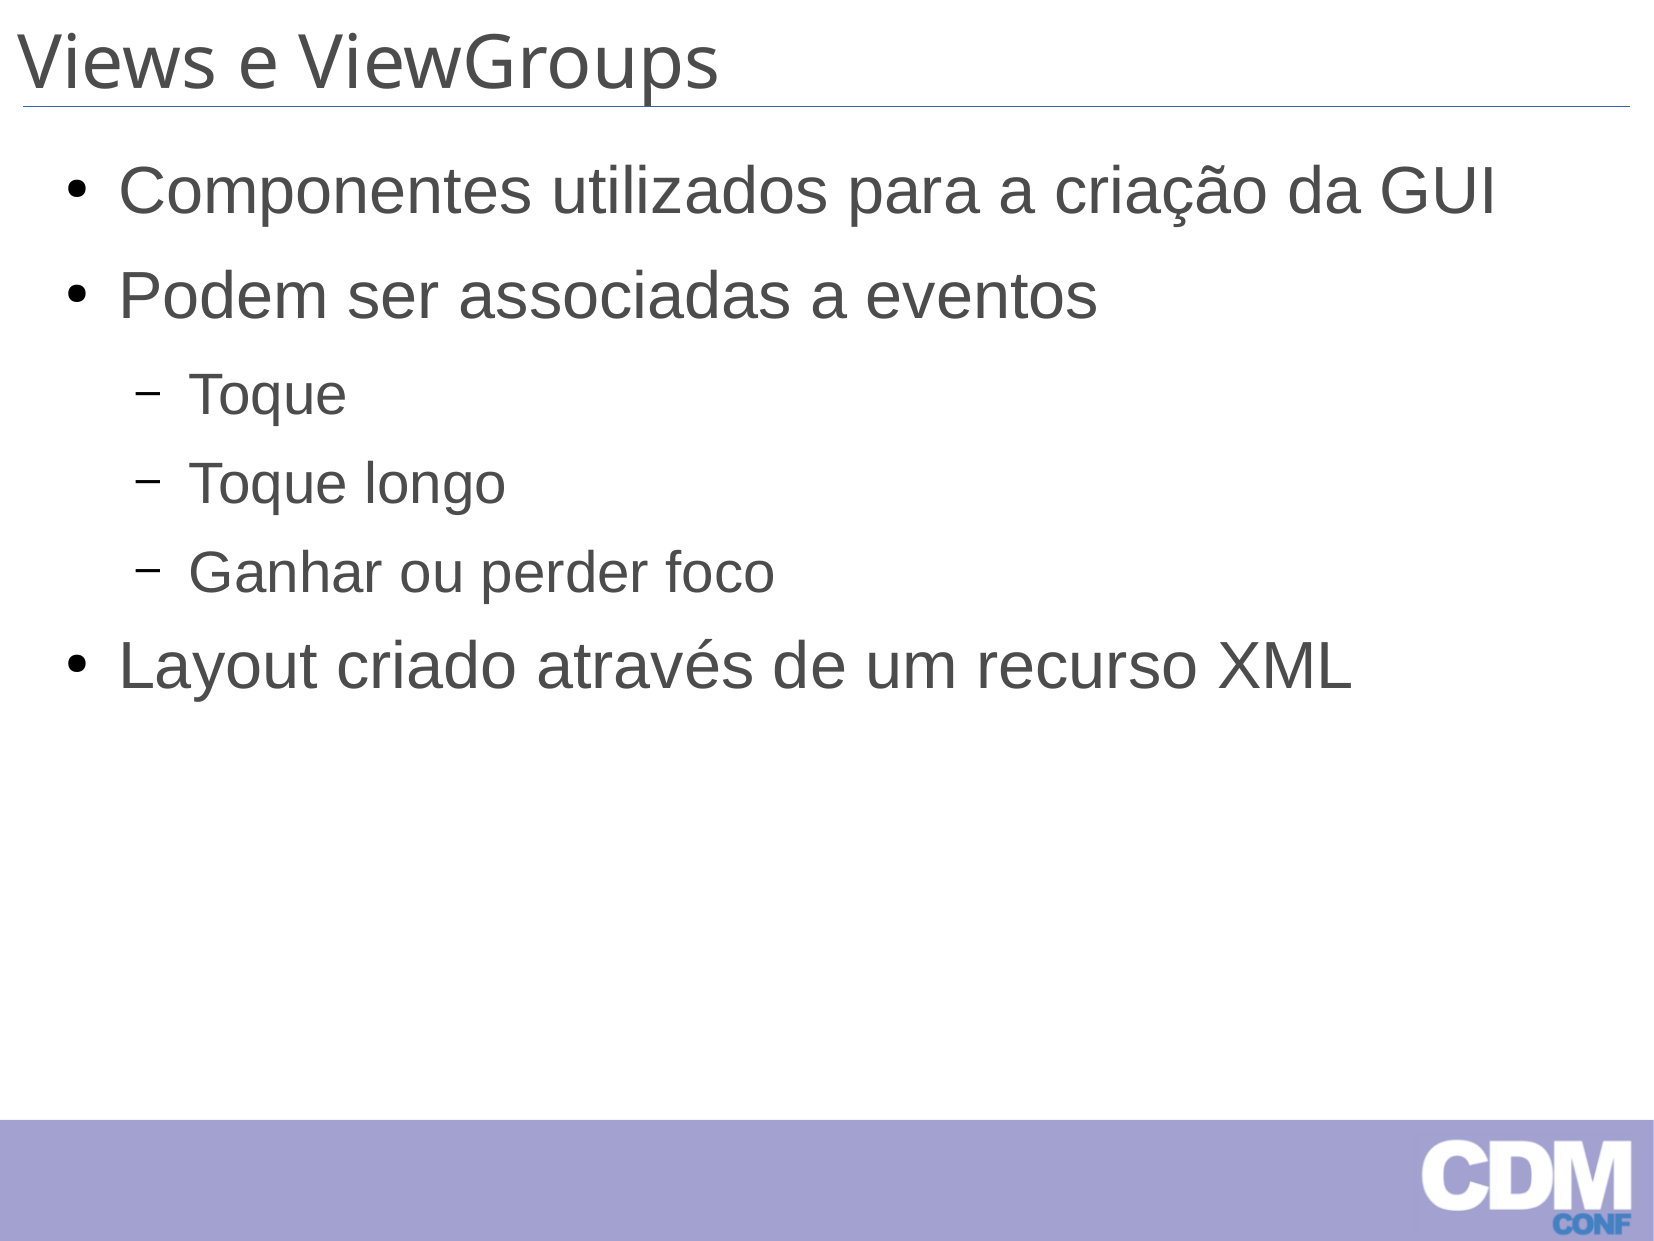

# Views e ViewGroups
Componentes utilizados para a criação da GUI
Podem ser associadas a eventos
Toque
Toque longo
Ganhar ou perder foco
Layout criado através de um recurso XML